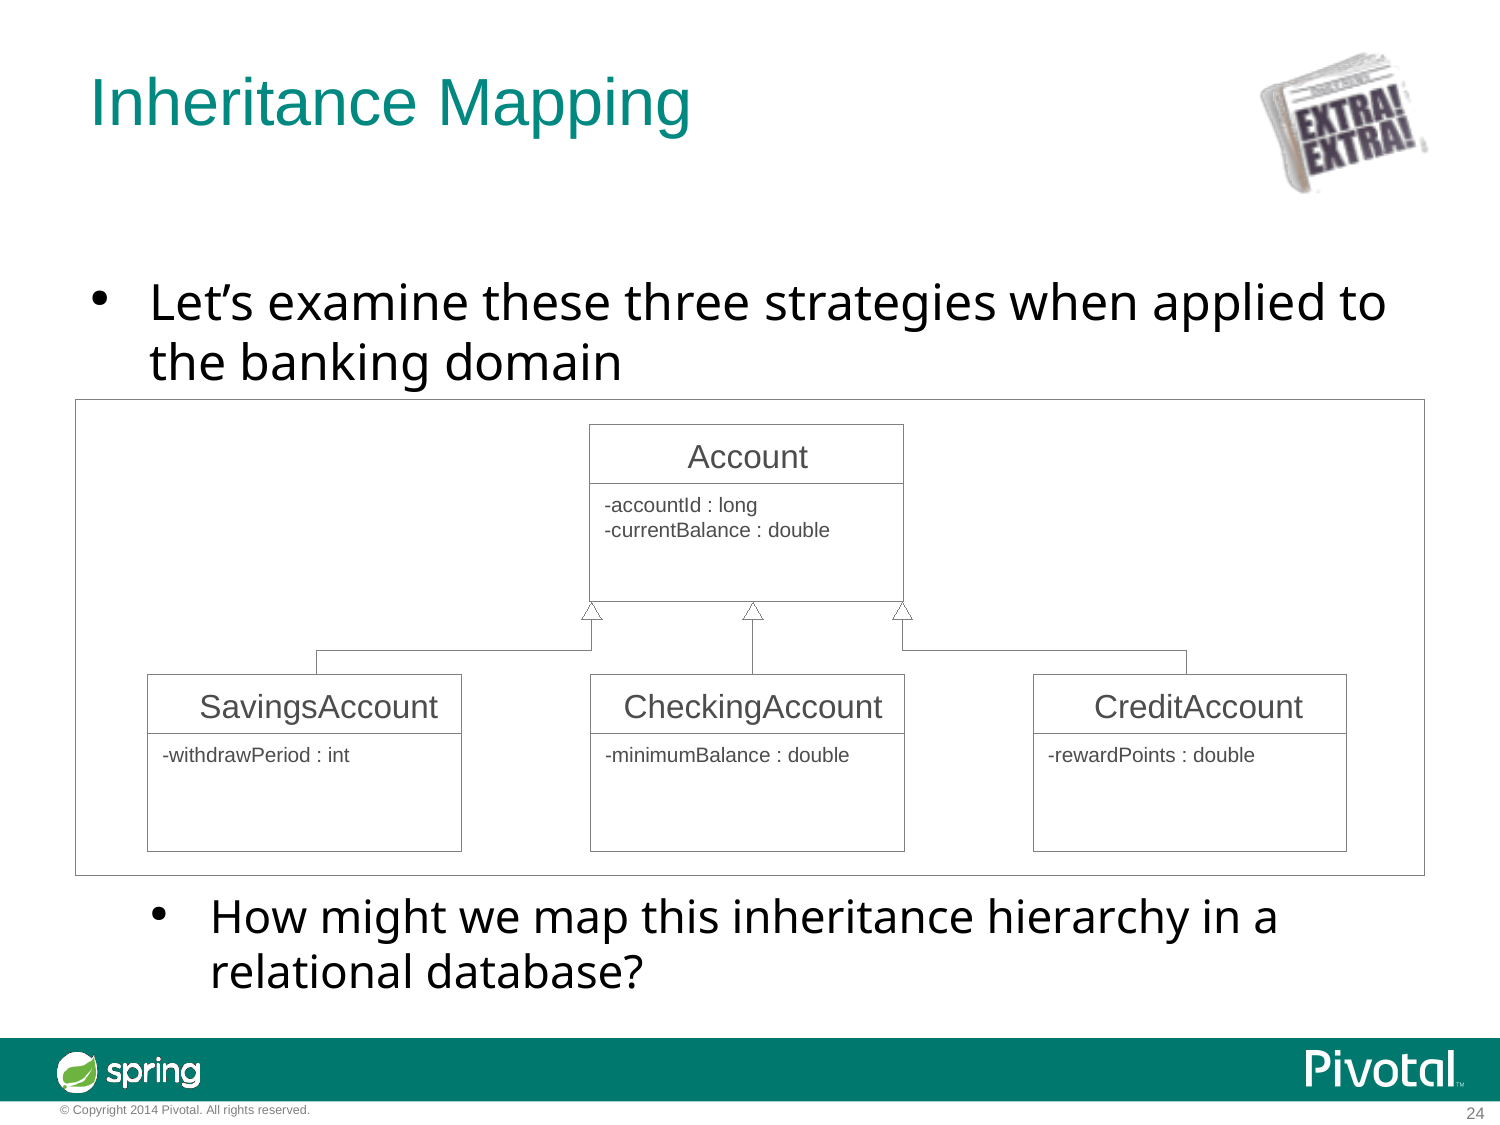

# Inheritance Mapping
Let’s examine these three strategies when applied to the banking domain
How might we map this inheritance hierarchy in a relational database?
 Account
-accountId : long
-currentBalance : double
 SavingsAccount
 CheckingAccount
 CreditAccount
-withdrawPeriod : int
-minimumBalance : double
-rewardPoints : double